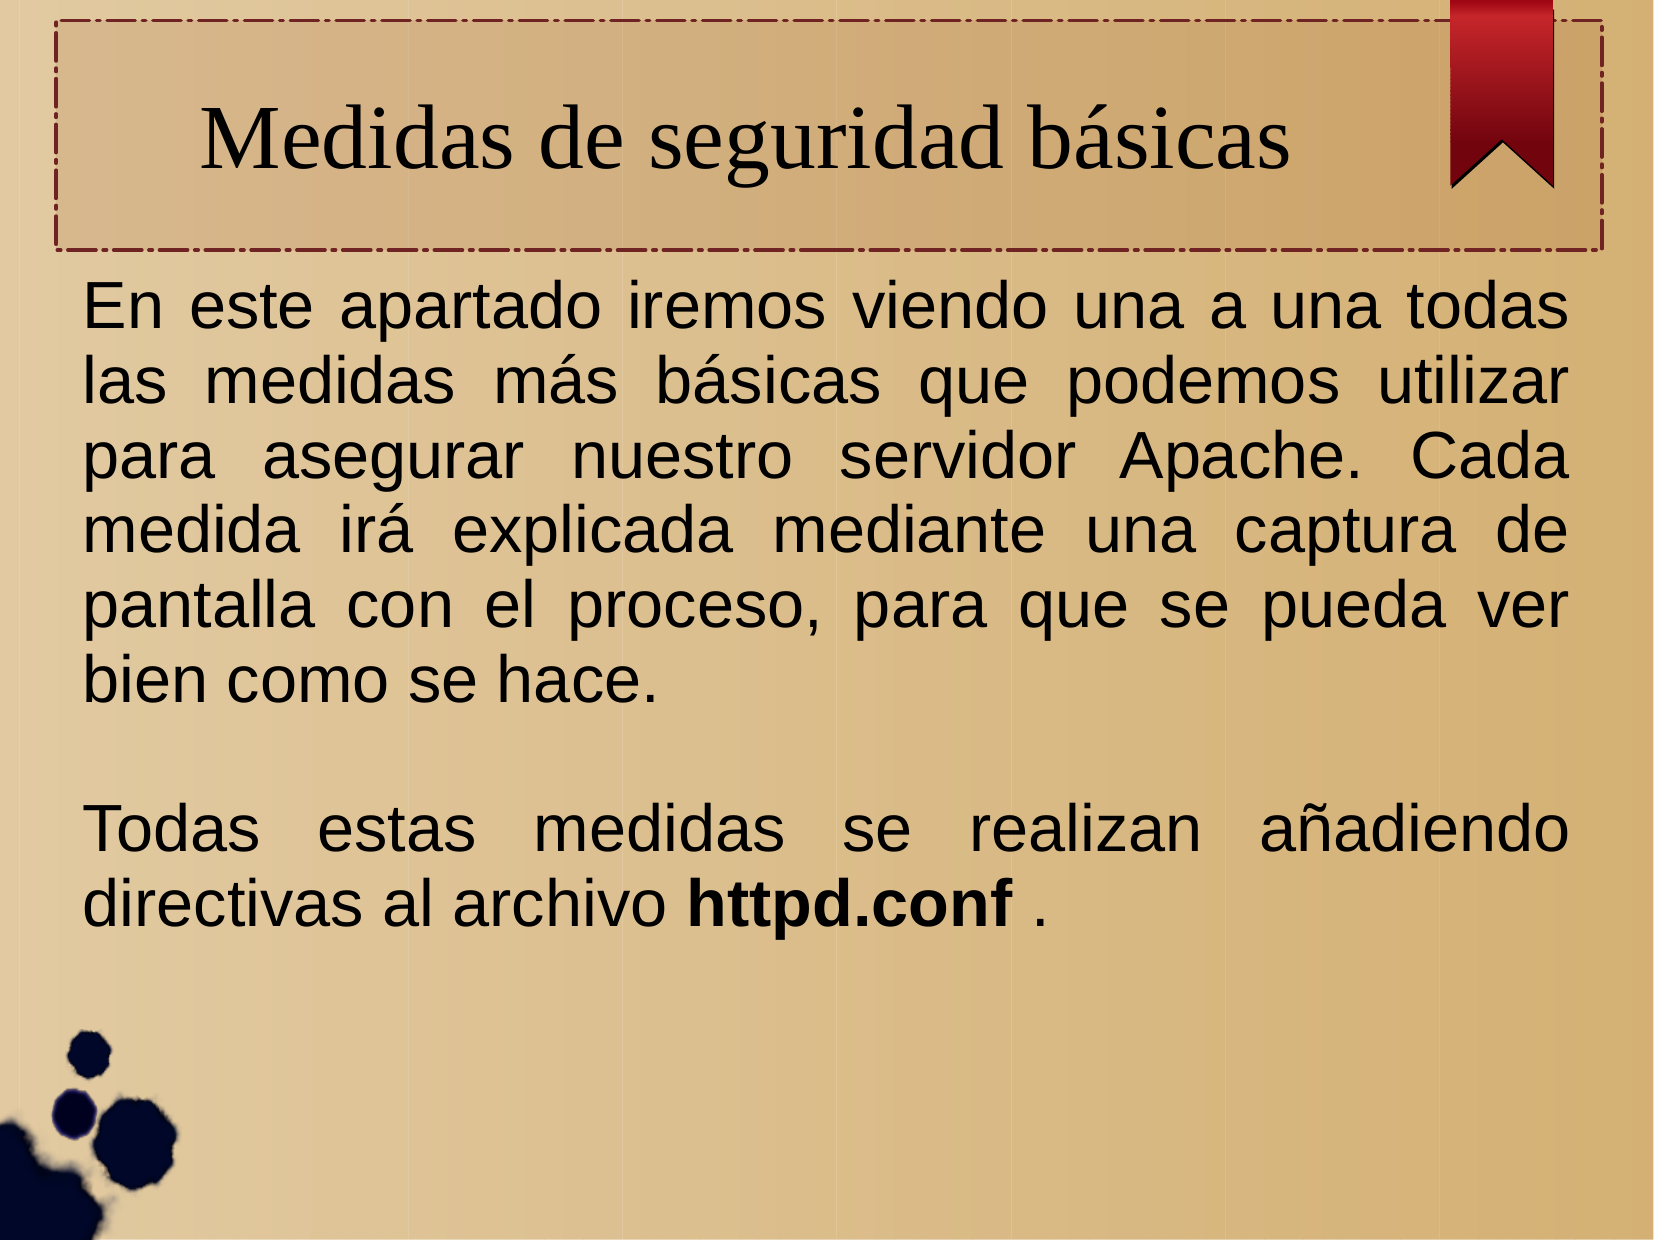

# Medidas de seguridad básicas
En este apartado iremos viendo una a una todas las medidas más básicas que podemos utilizar para asegurar nuestro servidor Apache. Cada medida irá explicada mediante una captura de pantalla con el proceso, para que se pueda ver bien como se hace.
Todas estas medidas se realizan añadiendo directivas al archivo httpd.conf .